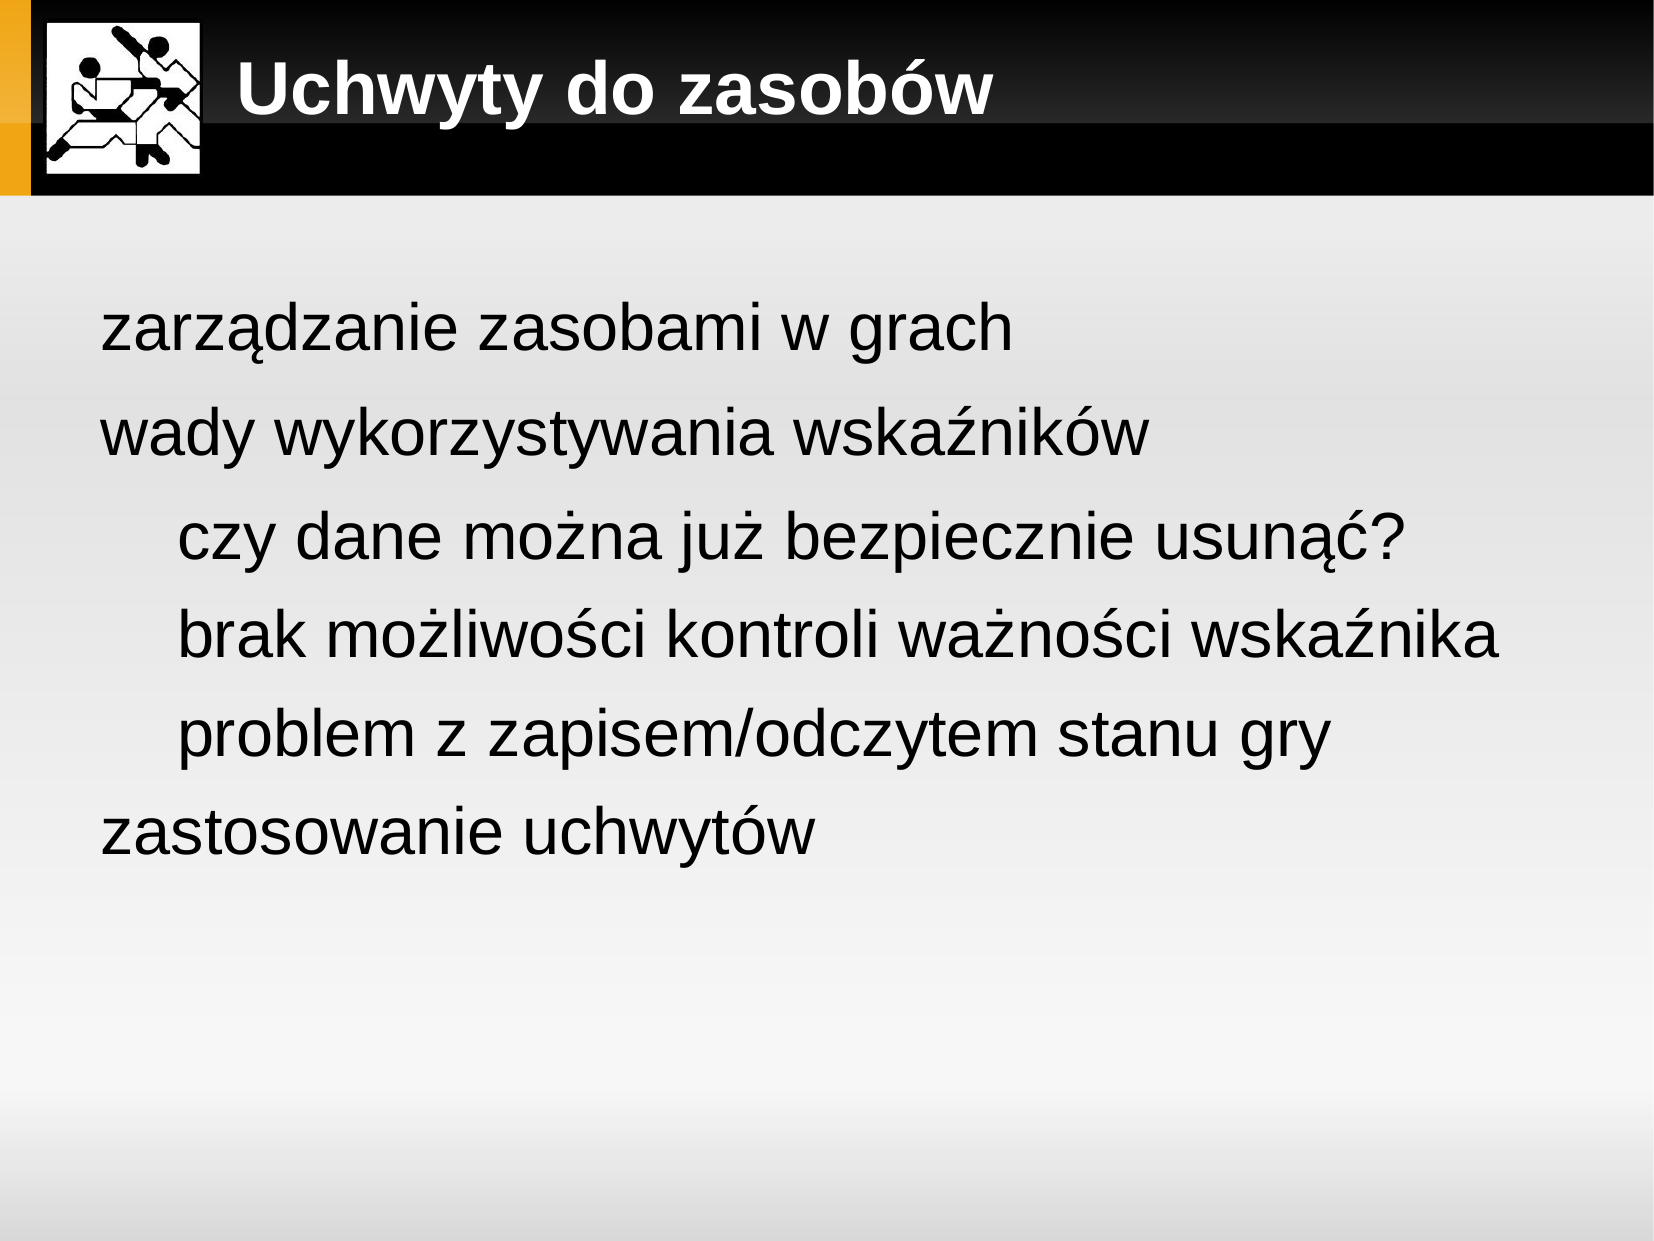

# Uchwyty do zasobów
zarządzanie zasobami w grach
wady wykorzystywania wskaźników
czy dane można już bezpiecznie usunąć?
brak możliwości kontroli ważności wskaźnika
problem z zapisem/odczytem stanu gry
zastosowanie uchwytów